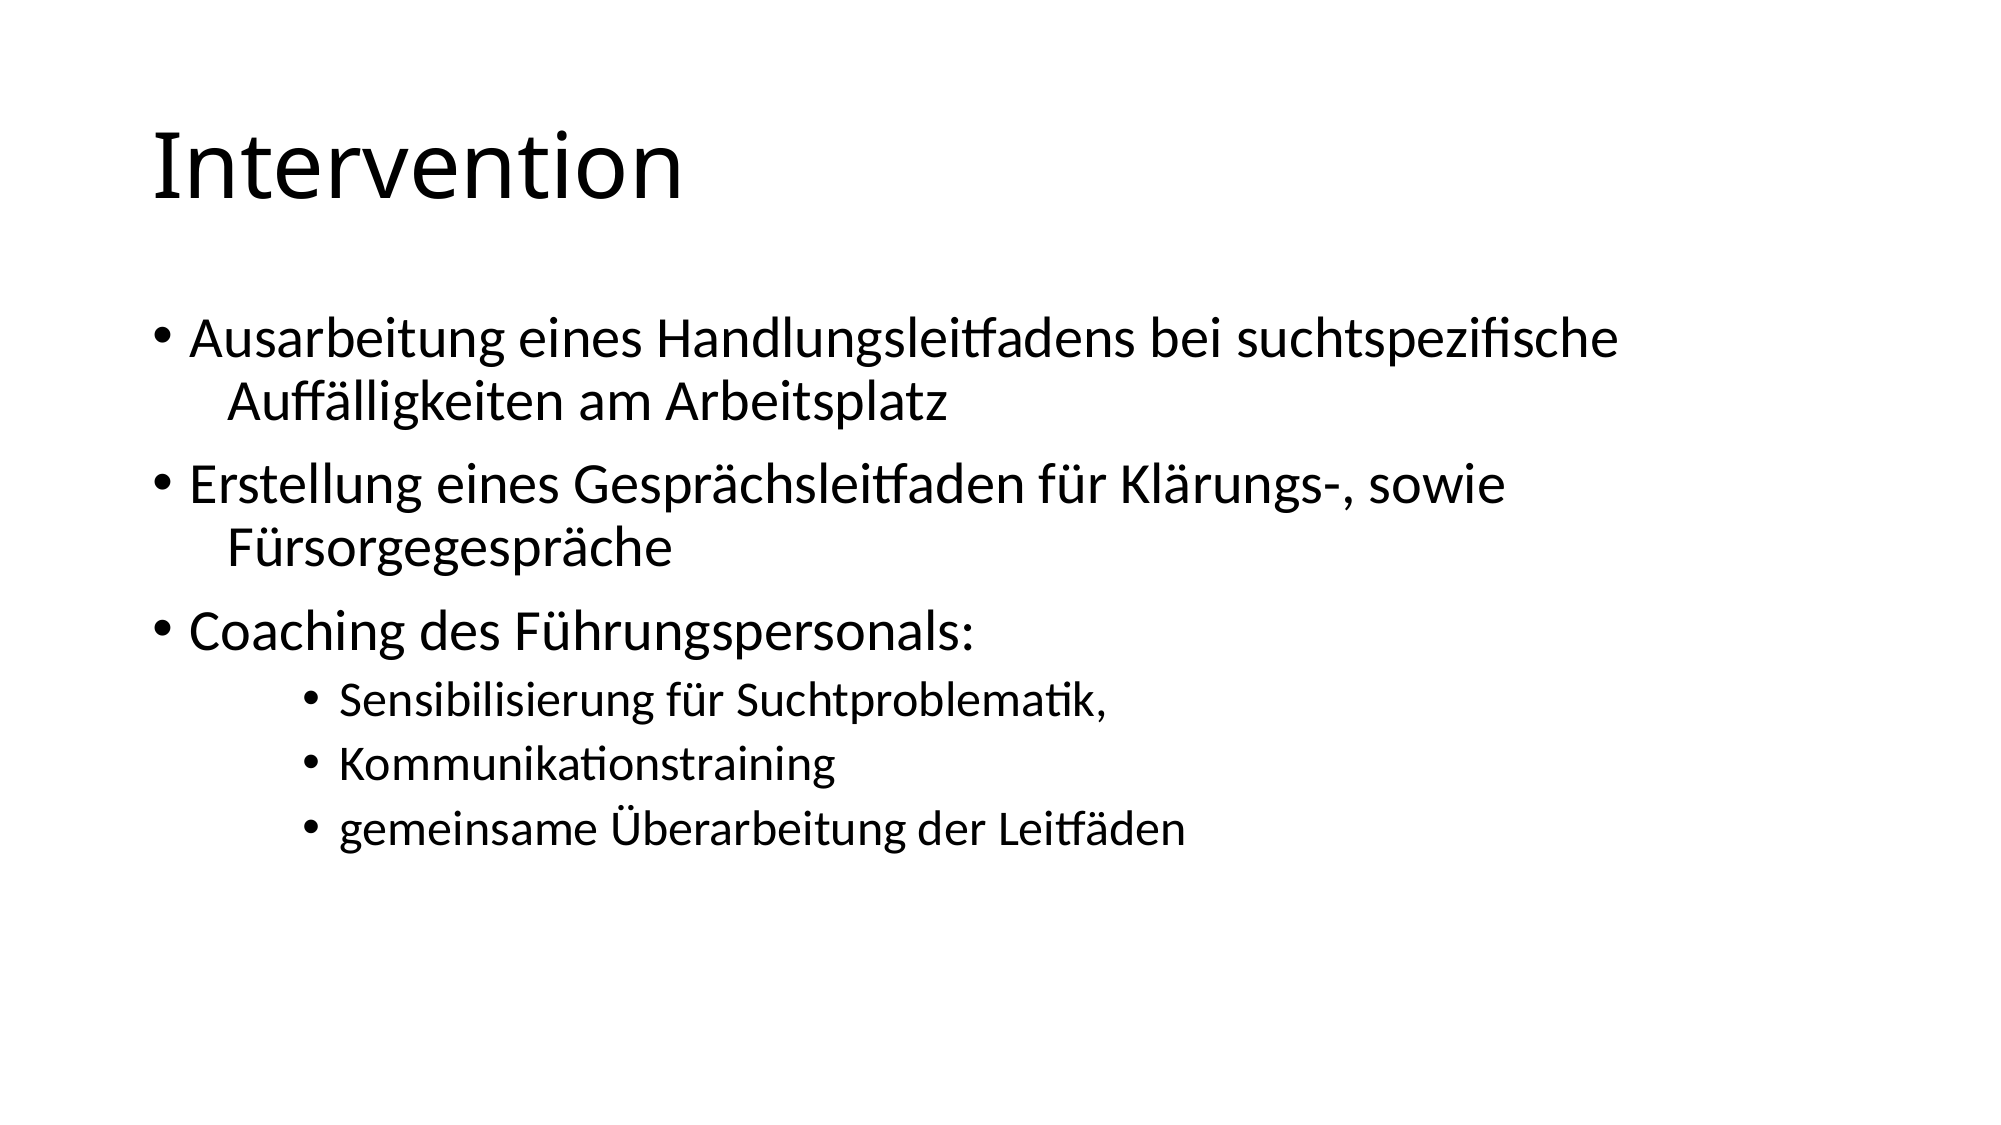

# Intervention
Ausarbeitung eines Handlungsleitfadens bei suchtspezifische Auffälligkeiten am Arbeitsplatz
Erstellung eines Gesprächsleitfaden für Klärungs-, sowie Fürsorgegespräche
Coaching des Führungspersonals:
Sensibilisierung für Suchtproblematik,
Kommunikationstraining
gemeinsame Überarbeitung der Leitfäden